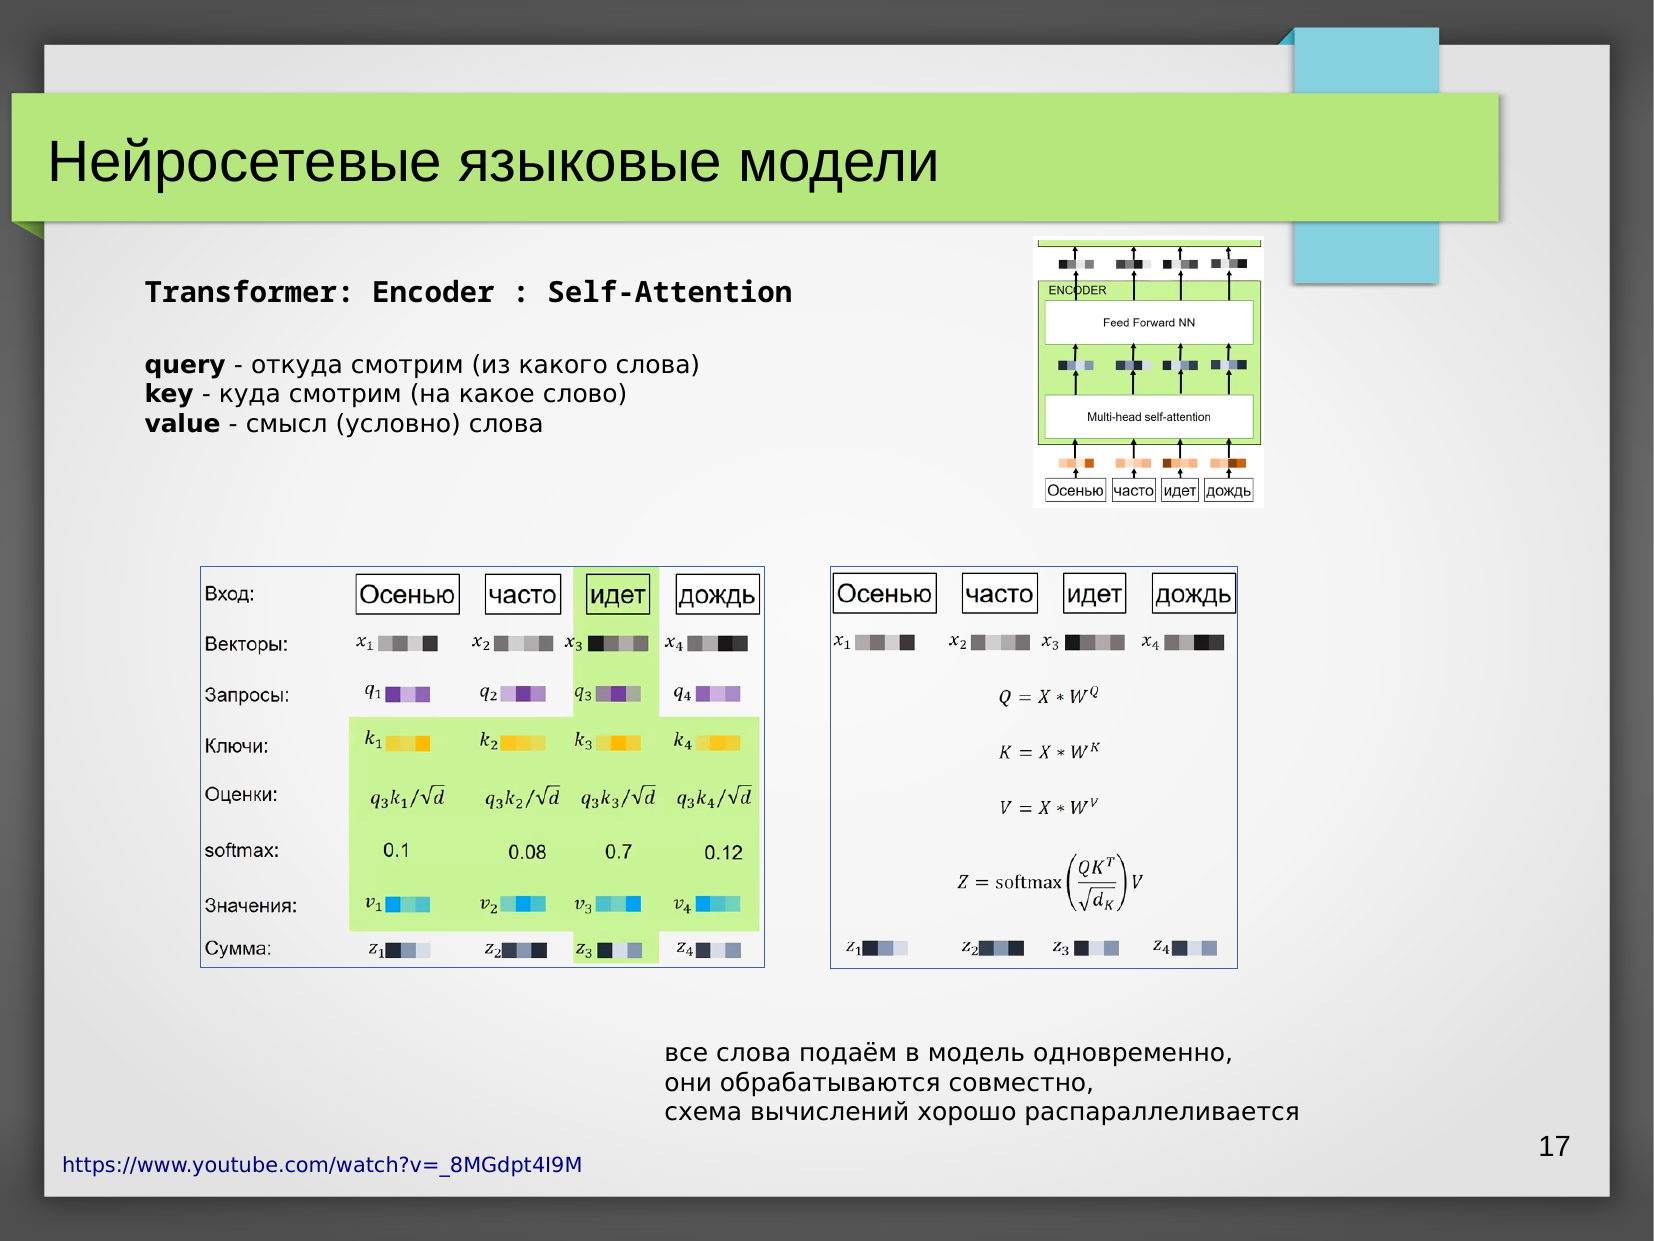

# Нейросетевые языковые модели
Transformer: Encoder : Self-Attention
query - откуда смотрим (из какого слова)
key - куда смотрим (на какое слово)
value - смысл (условно) слова
все слова подаём в модель одновременно,
они обрабатываются совместно,
схема вычислений хорошо распараллеливается
17
https://www.youtube.com/watch?v=_8MGdpt4I9M